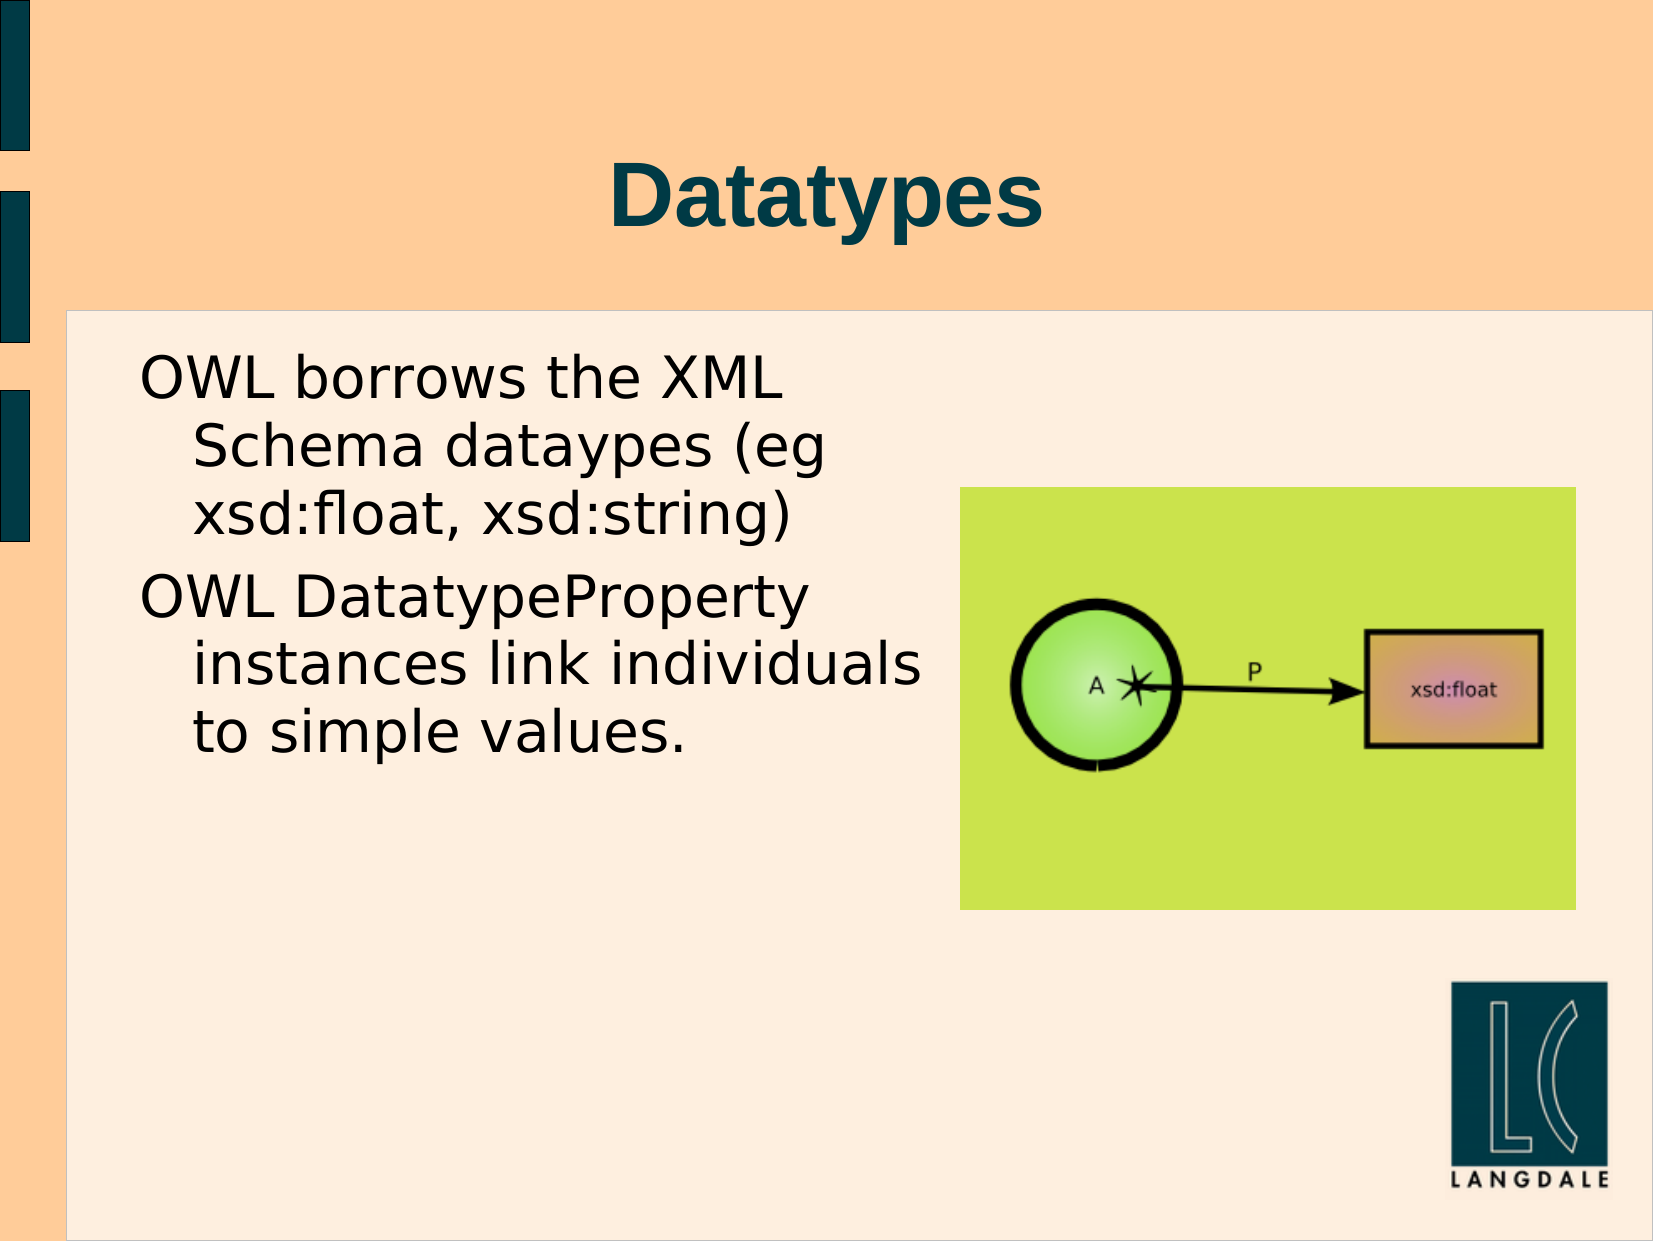

# Datatypes
OWL borrows the XML Schema dataypes (eg xsd:float, xsd:string)
OWL DatatypeProperty instances link individuals to simple values.